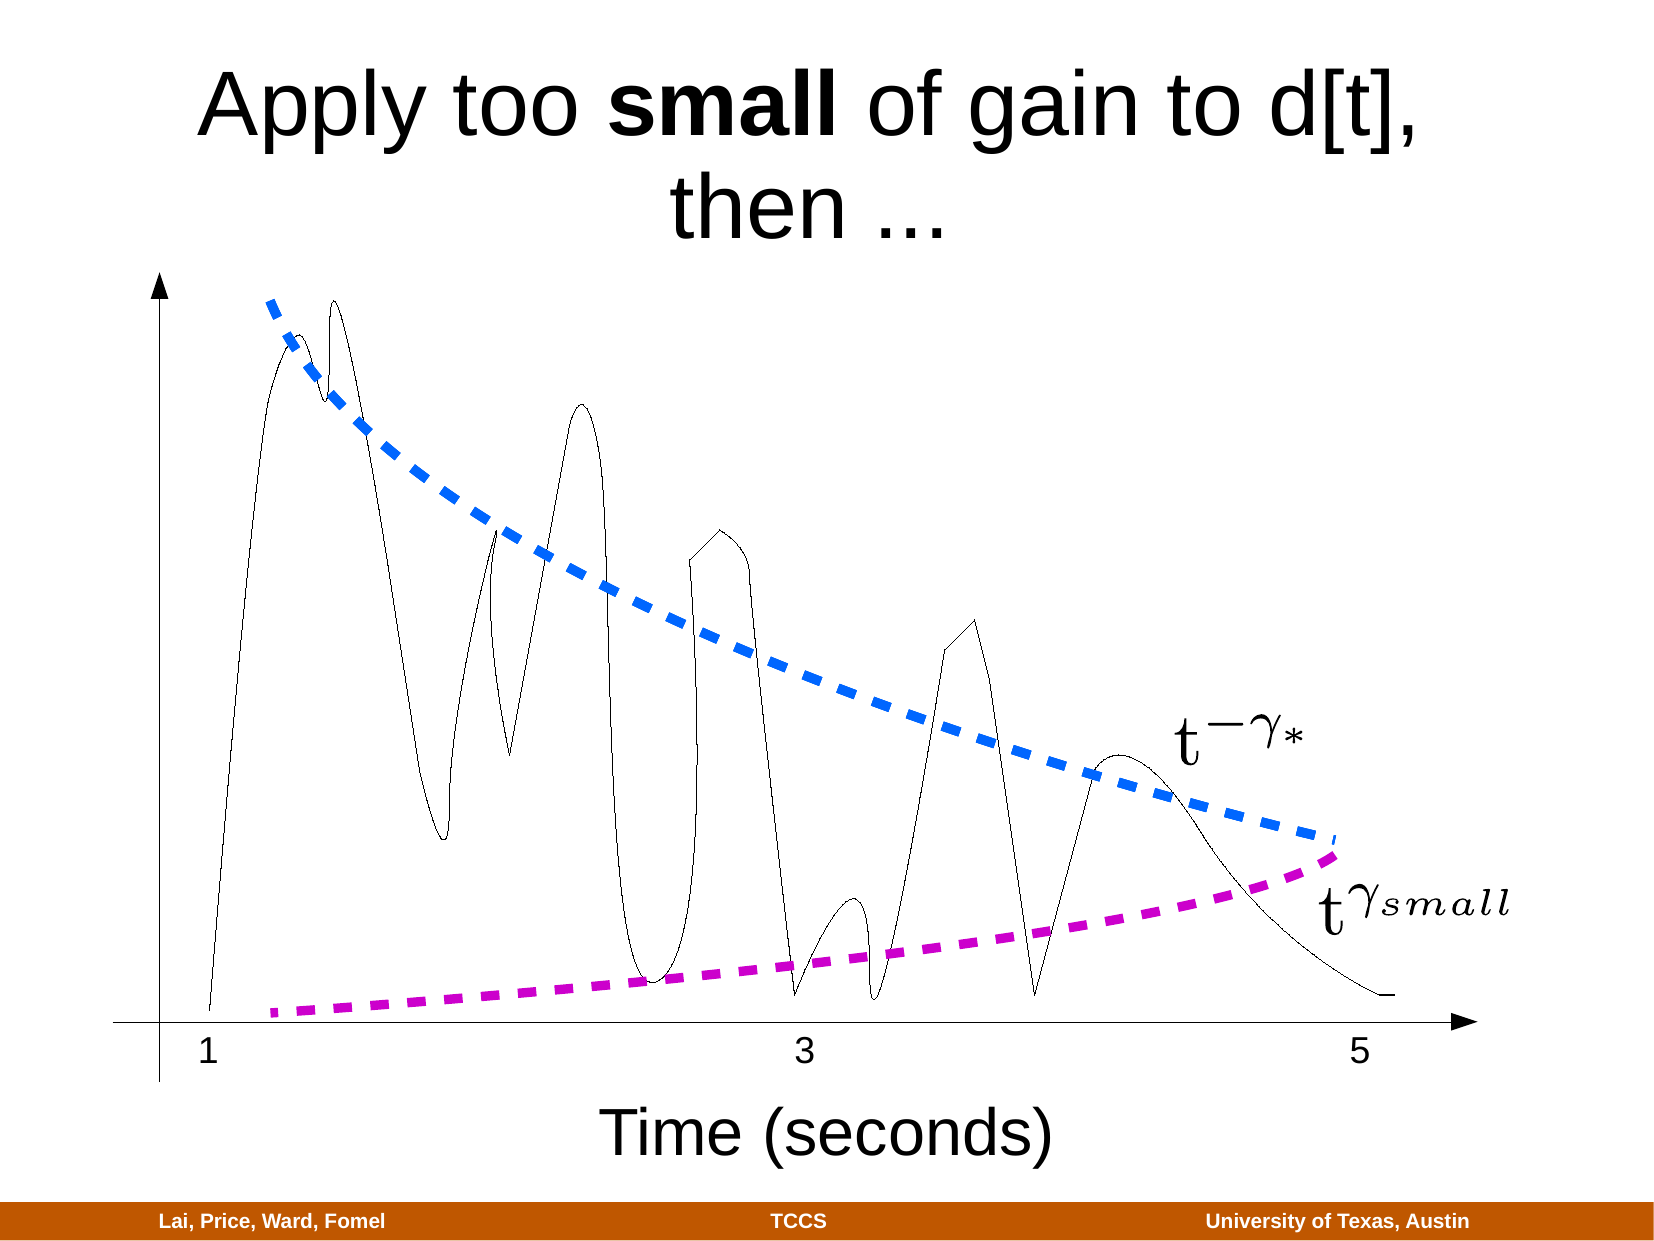

Apply too small of gain to d[t],
then ...
1
3
5
Time (seconds)